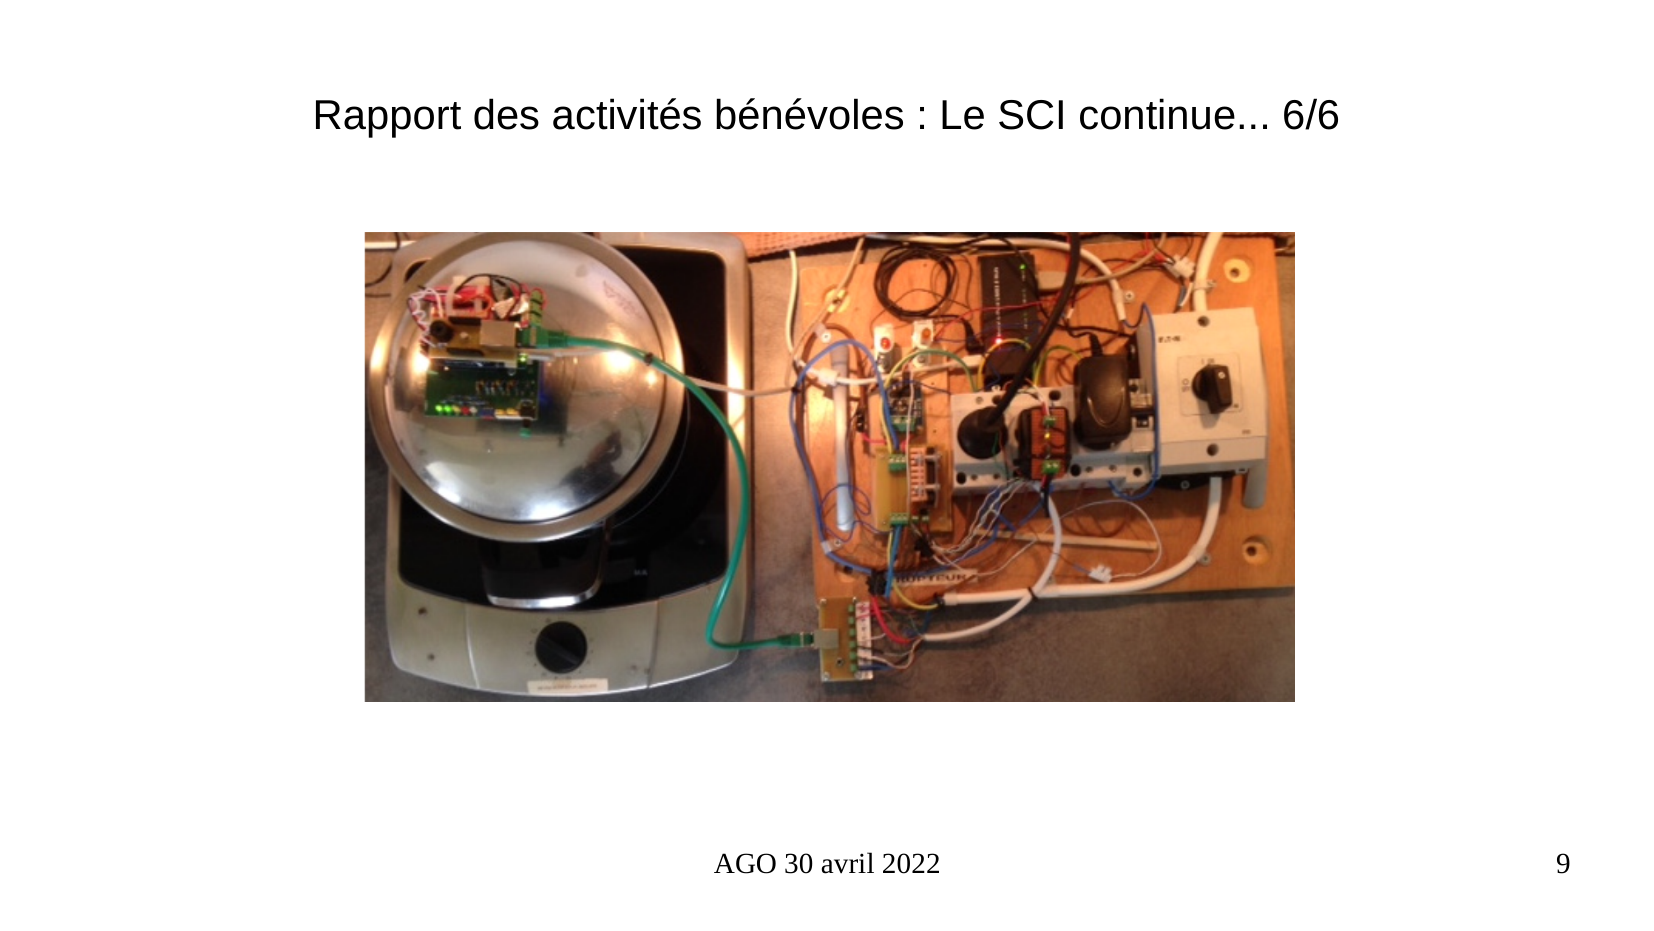

# Rapport des activités bénévoles : Le SCI continue... 6/6
AGO 30 avril 2022
9